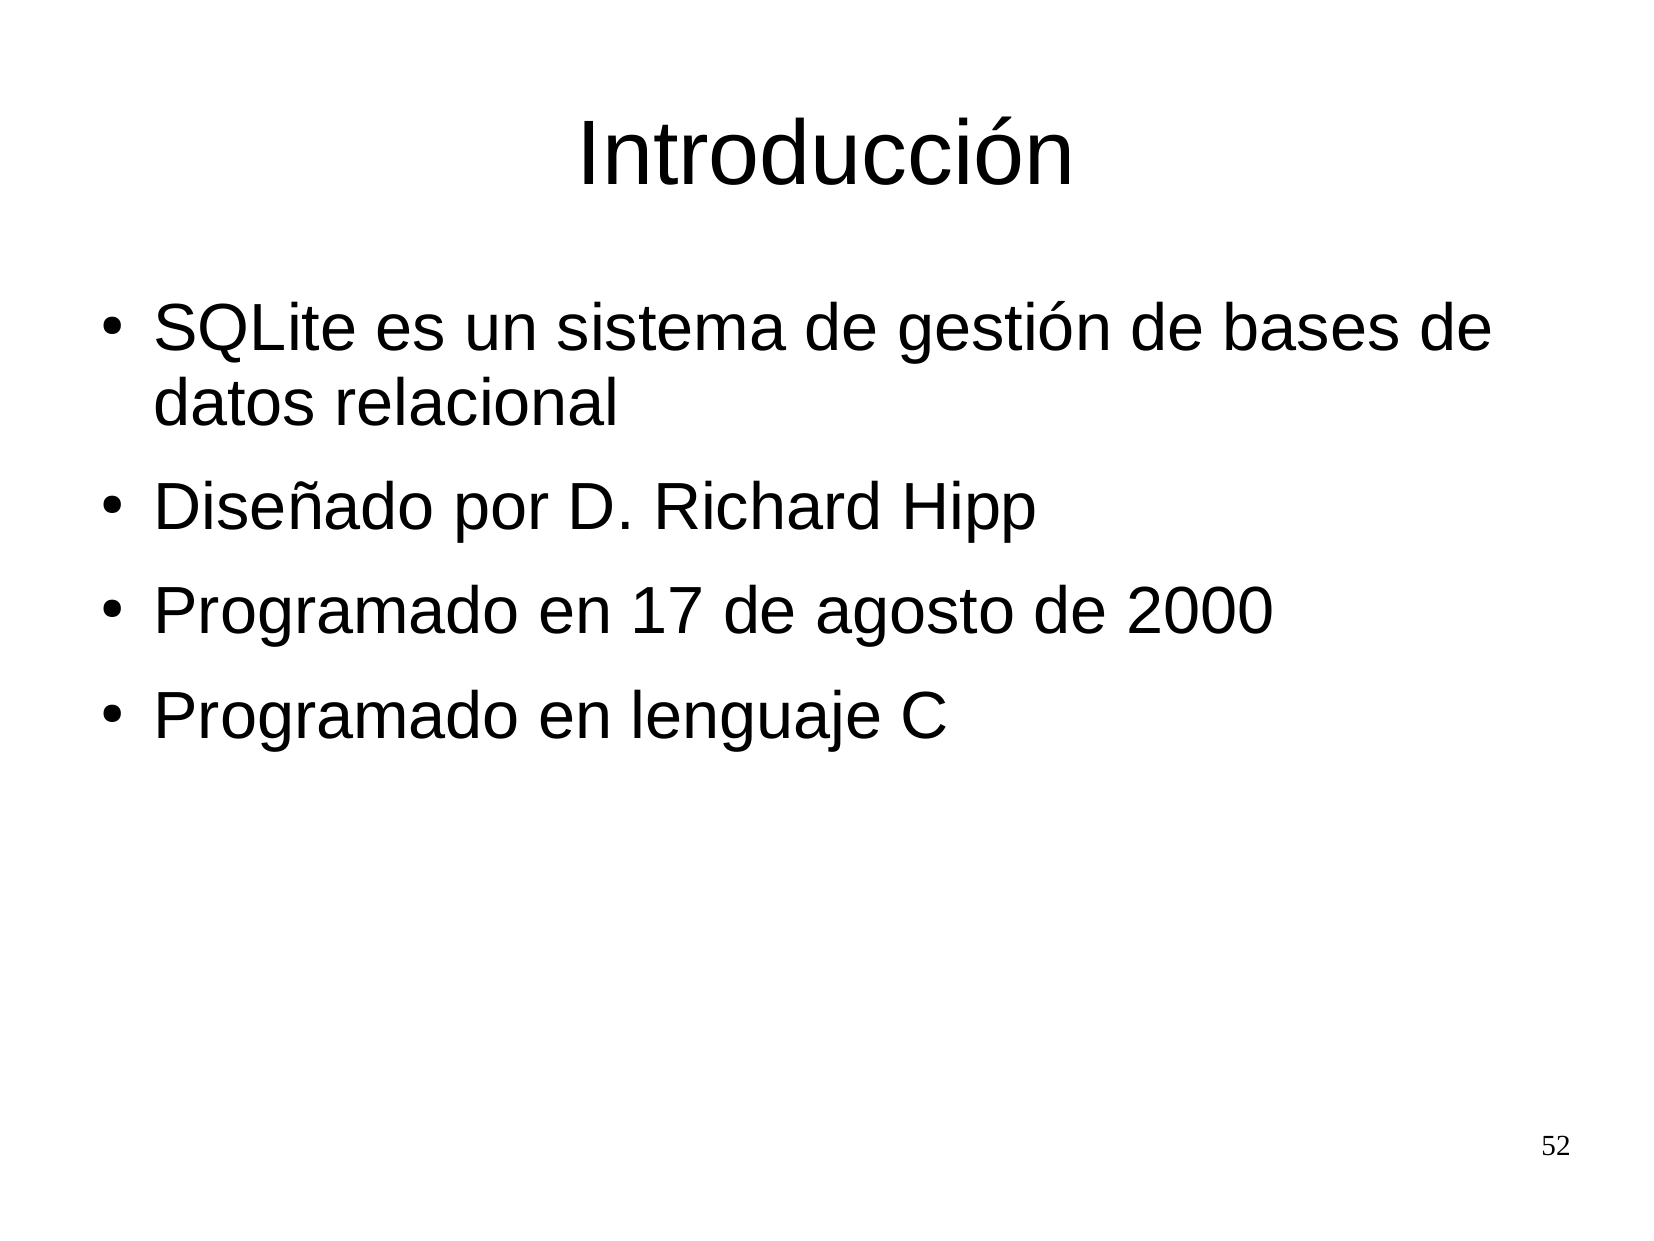

# Introducción
SQLite es un sistema de gestión de bases de datos relacional
Diseñado por D. Richard Hipp
Programado en 17 de agosto de 2000
Programado en lenguaje C
52